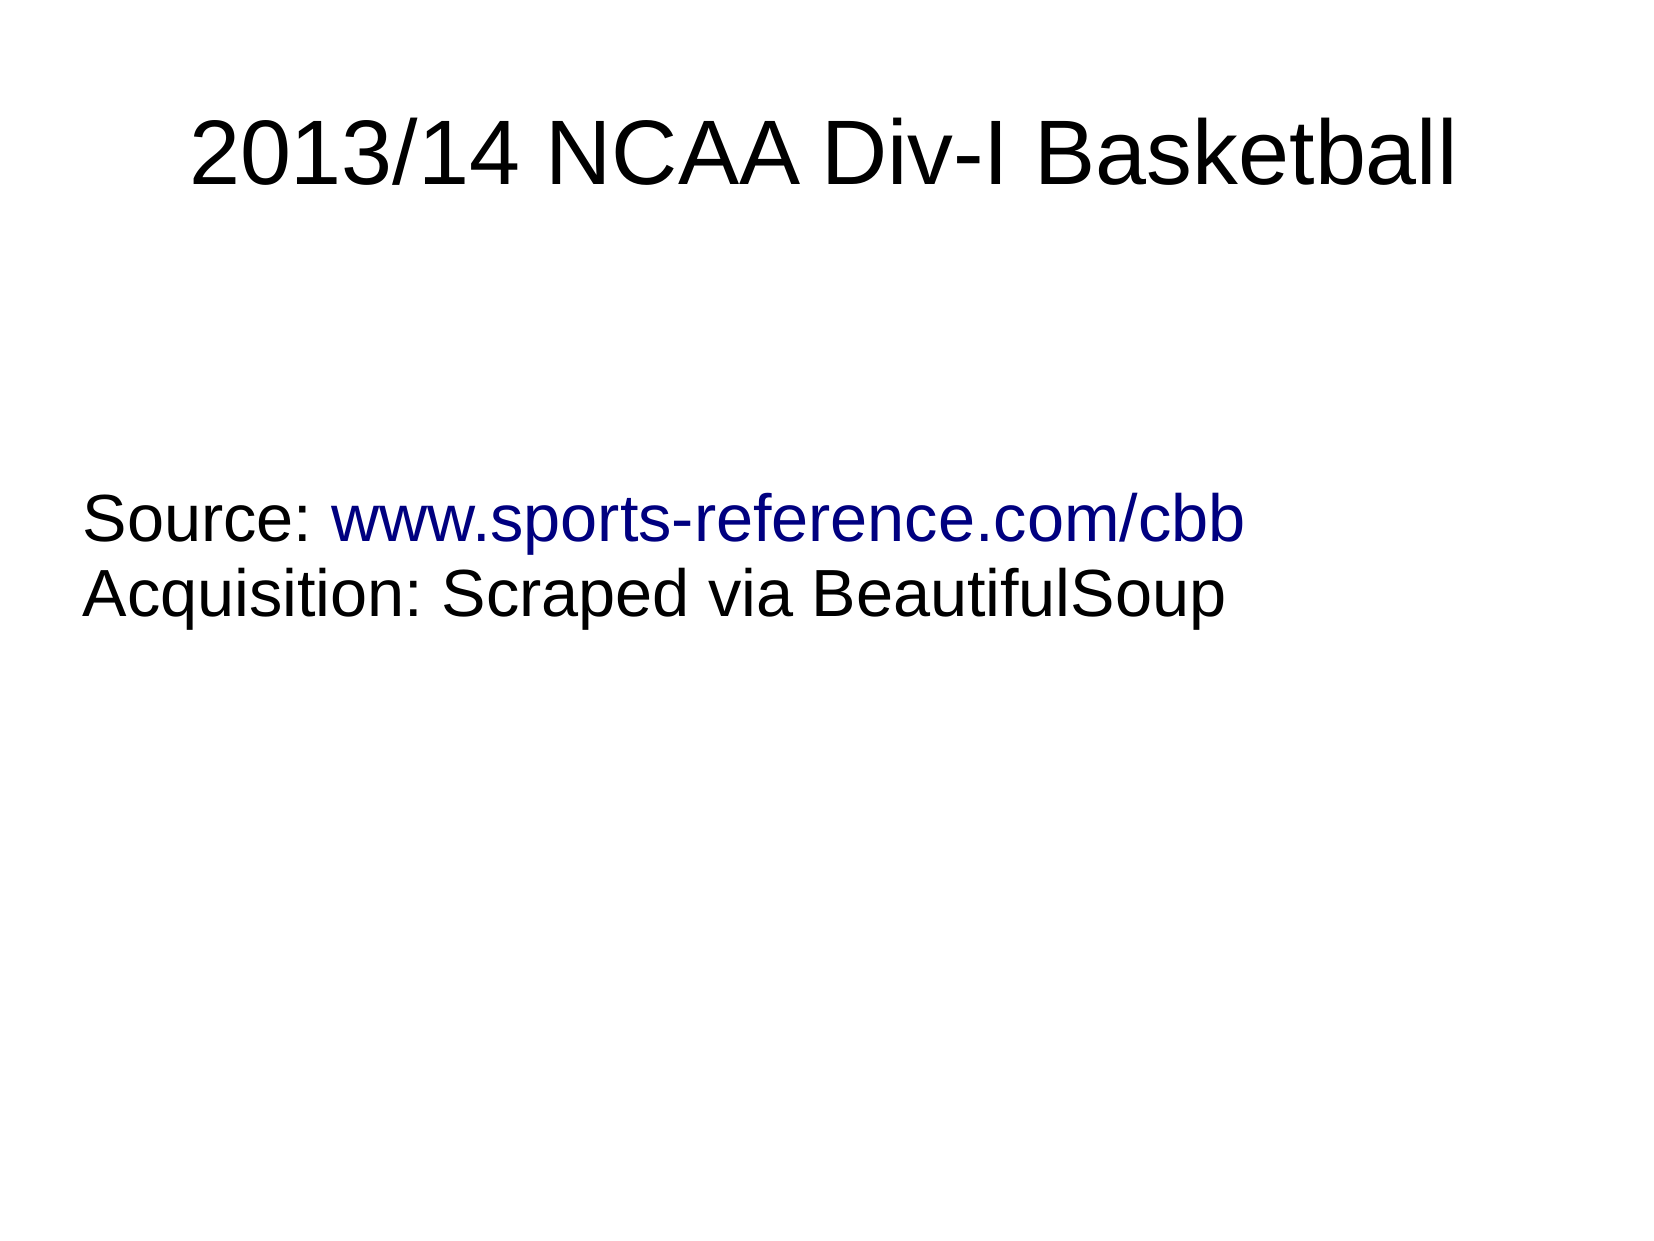

# 2013/14 NCAA Div-I Basketball
Source: www.sports-reference.com/cbb
Acquisition: Scraped via BeautifulSoup